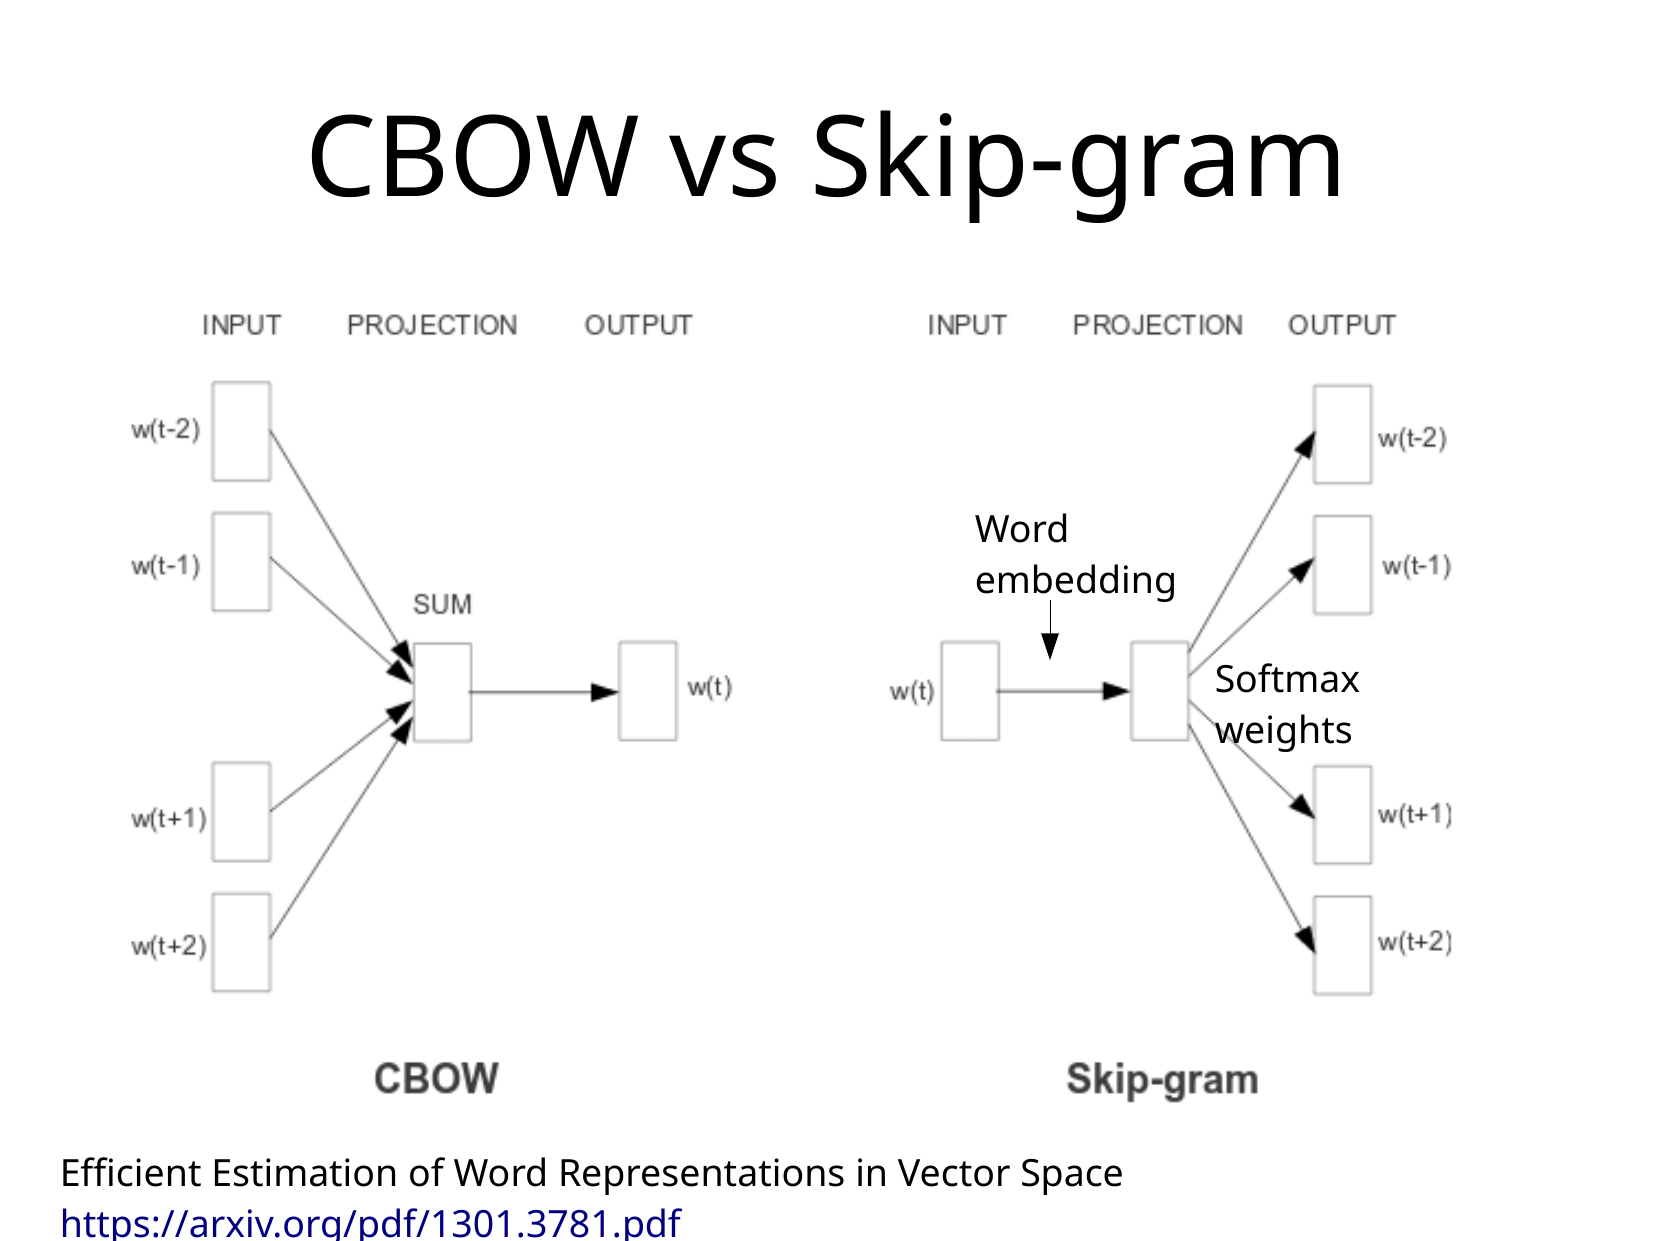

# CBOW vs Skip-gram
Word embedding
Softmax weights
Efficient Estimation of Word Representations in Vector Space https://arxiv.org/pdf/1301.3781.pdf